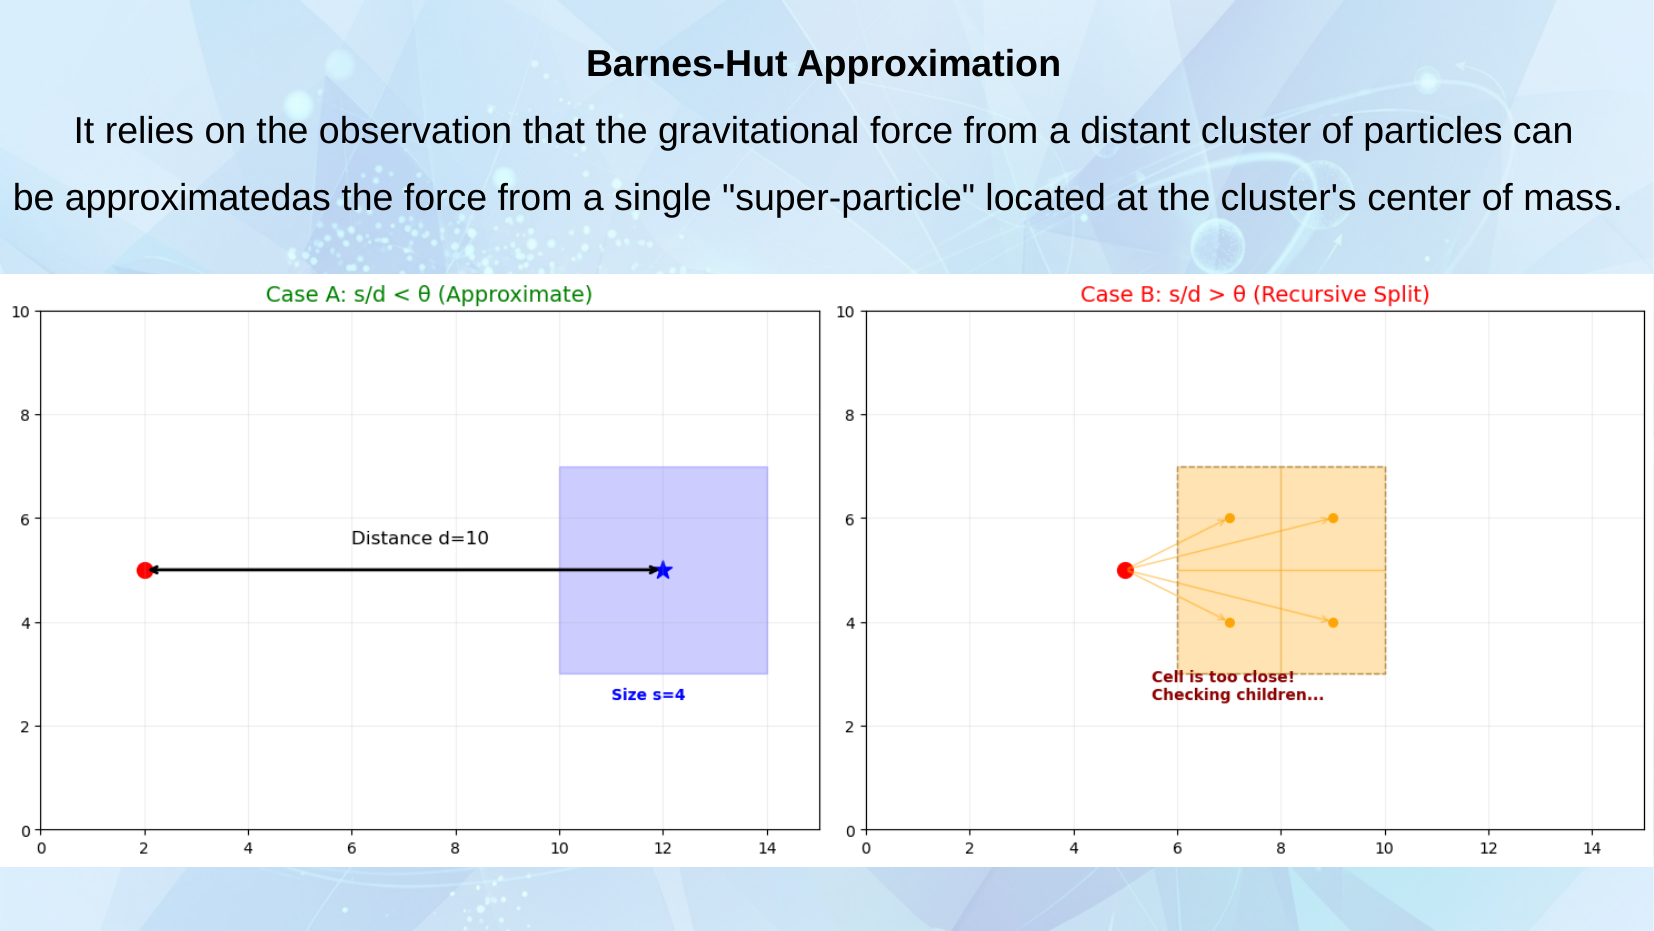

Barnes-Hut Approximation
It relies on the observation that the gravitational force from a distant cluster of particles can
be approximatedas the force from a single "super-particle" located at the cluster's center of mass.